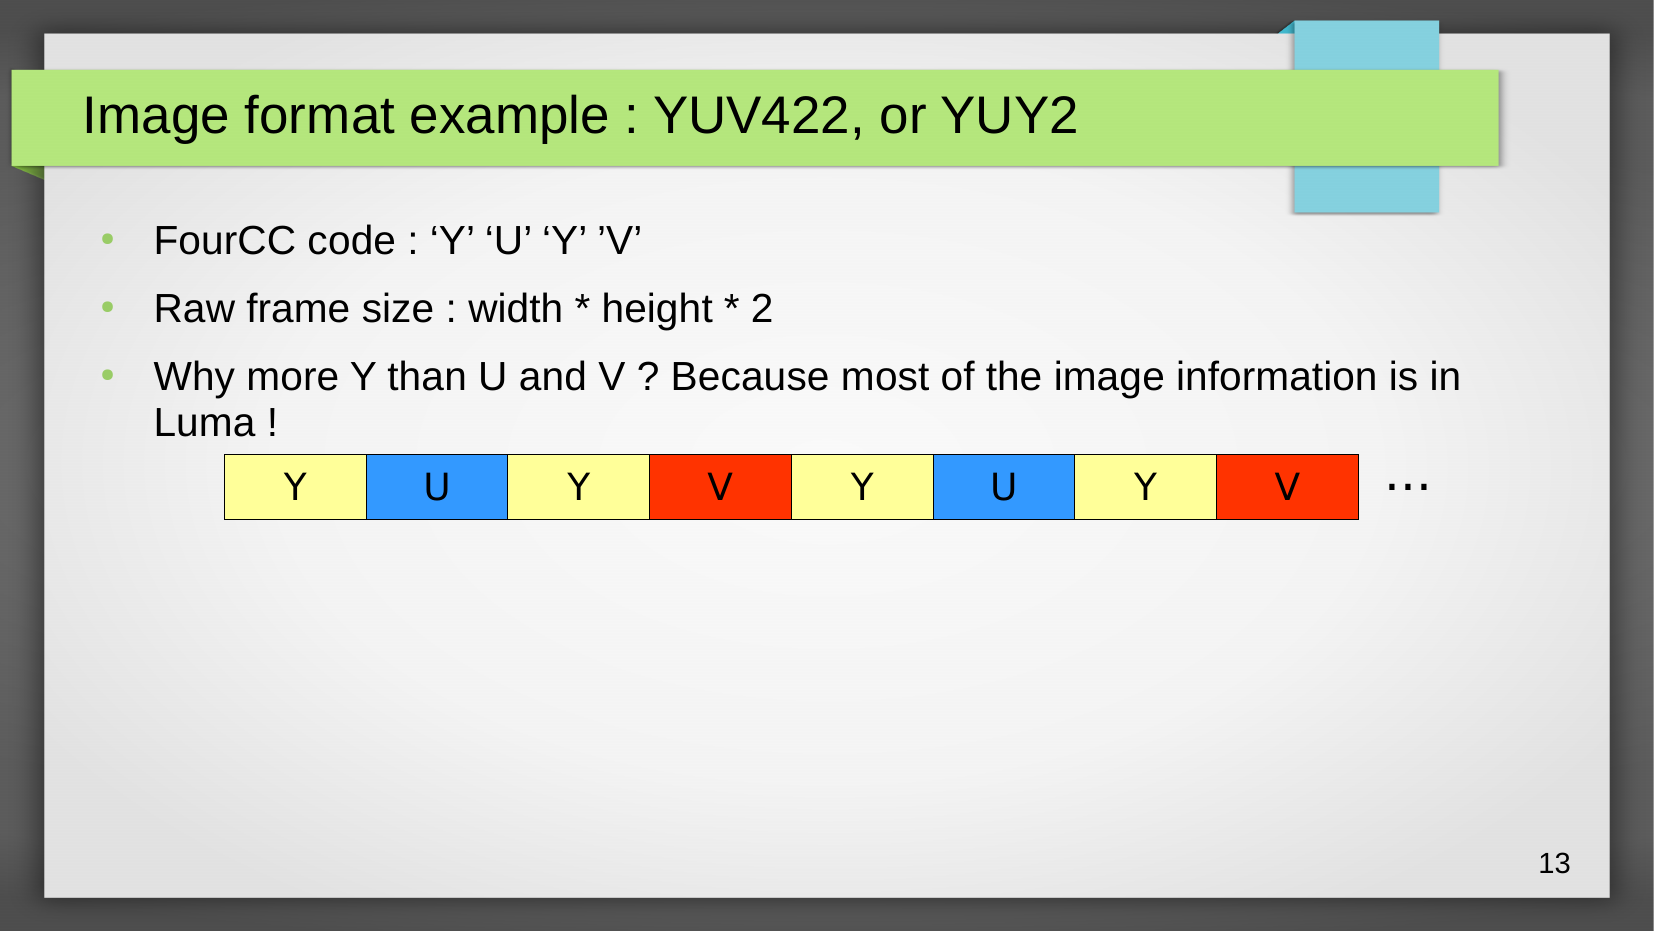

# Image format example : YUV422, or YUY2
FourCC code : ‘Y’ ‘U’ ‘Y’ ’V’
Raw frame size : width * height * 2
Why more Y than U and V ? Because most of the image information is in Luma !
...
Y
U
Y
V
Y
U
Y
V
13